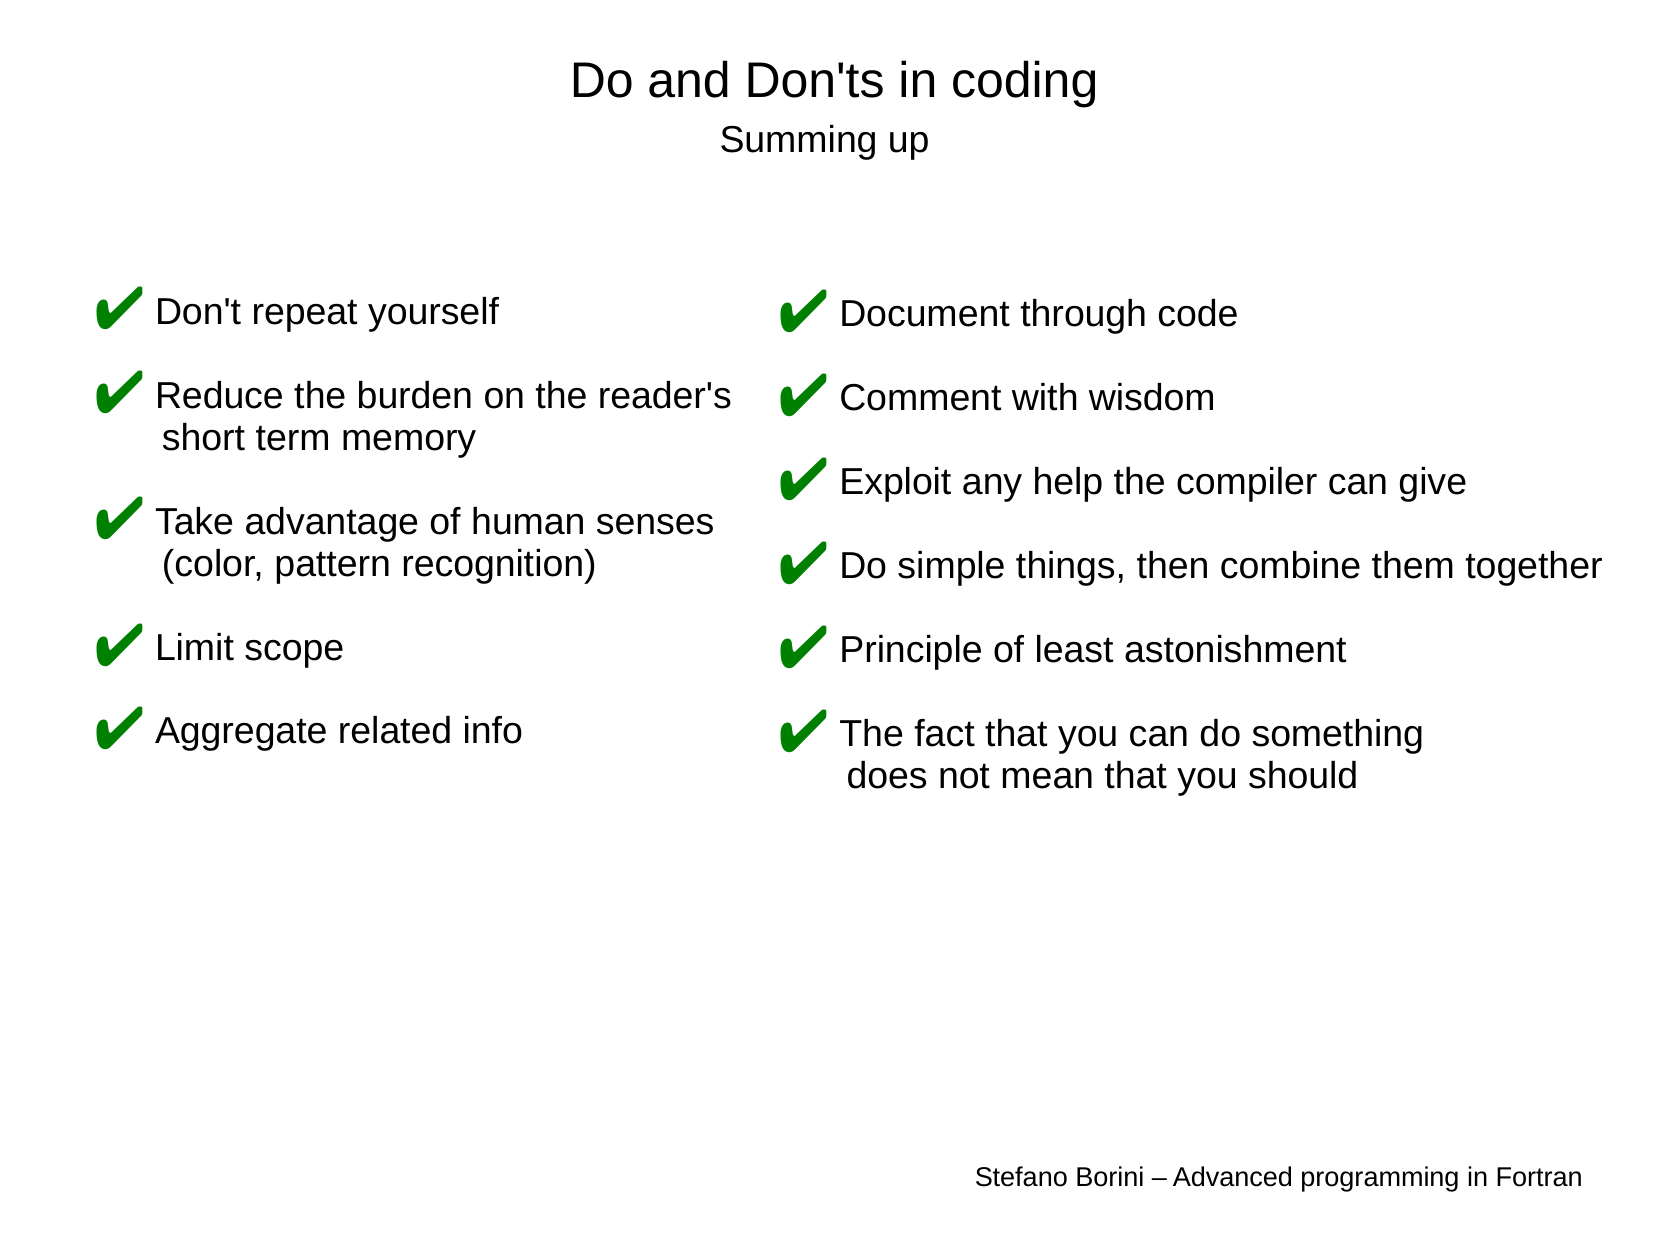

Do and Don'ts in coding
Summing up
 Don't repeat yourself
 Reduce the burden on the reader's
 short term memory
 Take advantage of human senses
 (color, pattern recognition)
 Limit scope
 Aggregate related info
 Document through code
 Comment with wisdom
 Exploit any help the compiler can give
 Do simple things, then combine them together
 Principle of least astonishment
 The fact that you can do something
 does not mean that you should
Stefano Borini – Advanced programming in Fortran